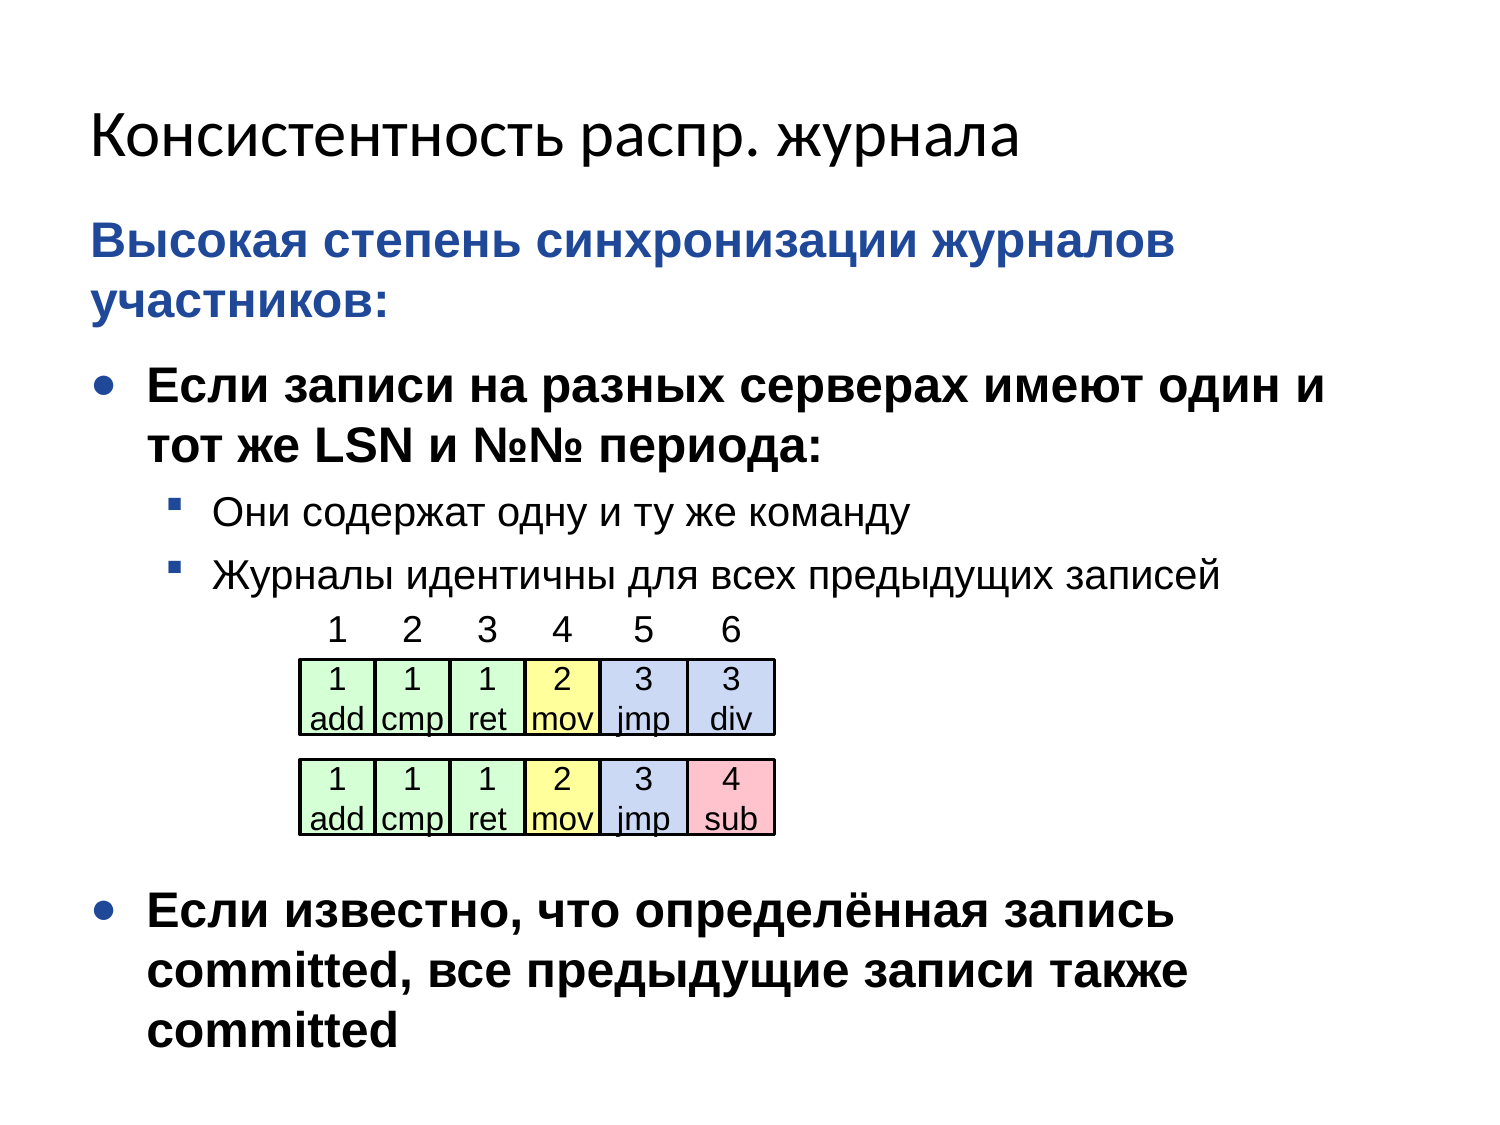

Консистентность распр. журнала
# Высокая степень синхронизации журналов участников:
Если записи на разных серверах имеют один и тот же LSN и №№ периода:
Они содержат одну и ту же команду
Журналы идентичны для всех предыдущих записей
Если известно, что определённая запись committed, все предыдущие записи также committed
1
2
3
4
5
6
1
add
1
cmp
1
ret
2
mov
3
jmp
3
div
1
add
1
cmp
1
ret
2
mov
3
jmp
4
sub